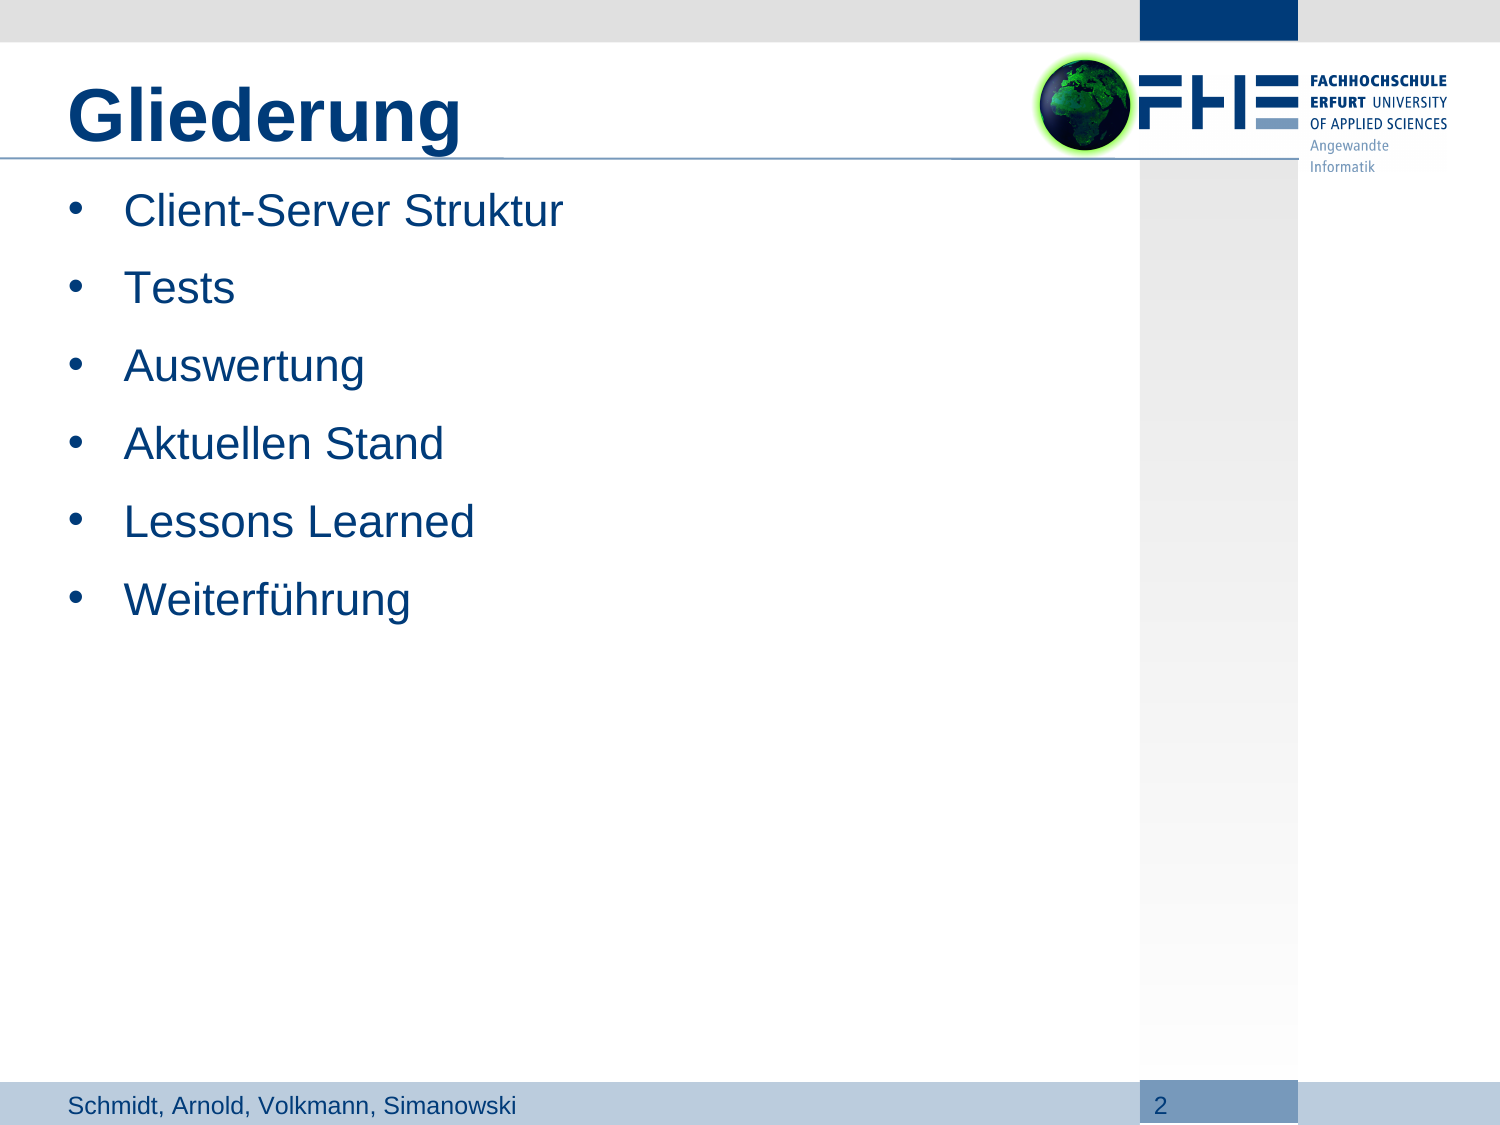

# Gliederung
Client-Server Struktur
Tests
Auswertung
Aktuellen Stand
Lessons Learned
Weiterführung